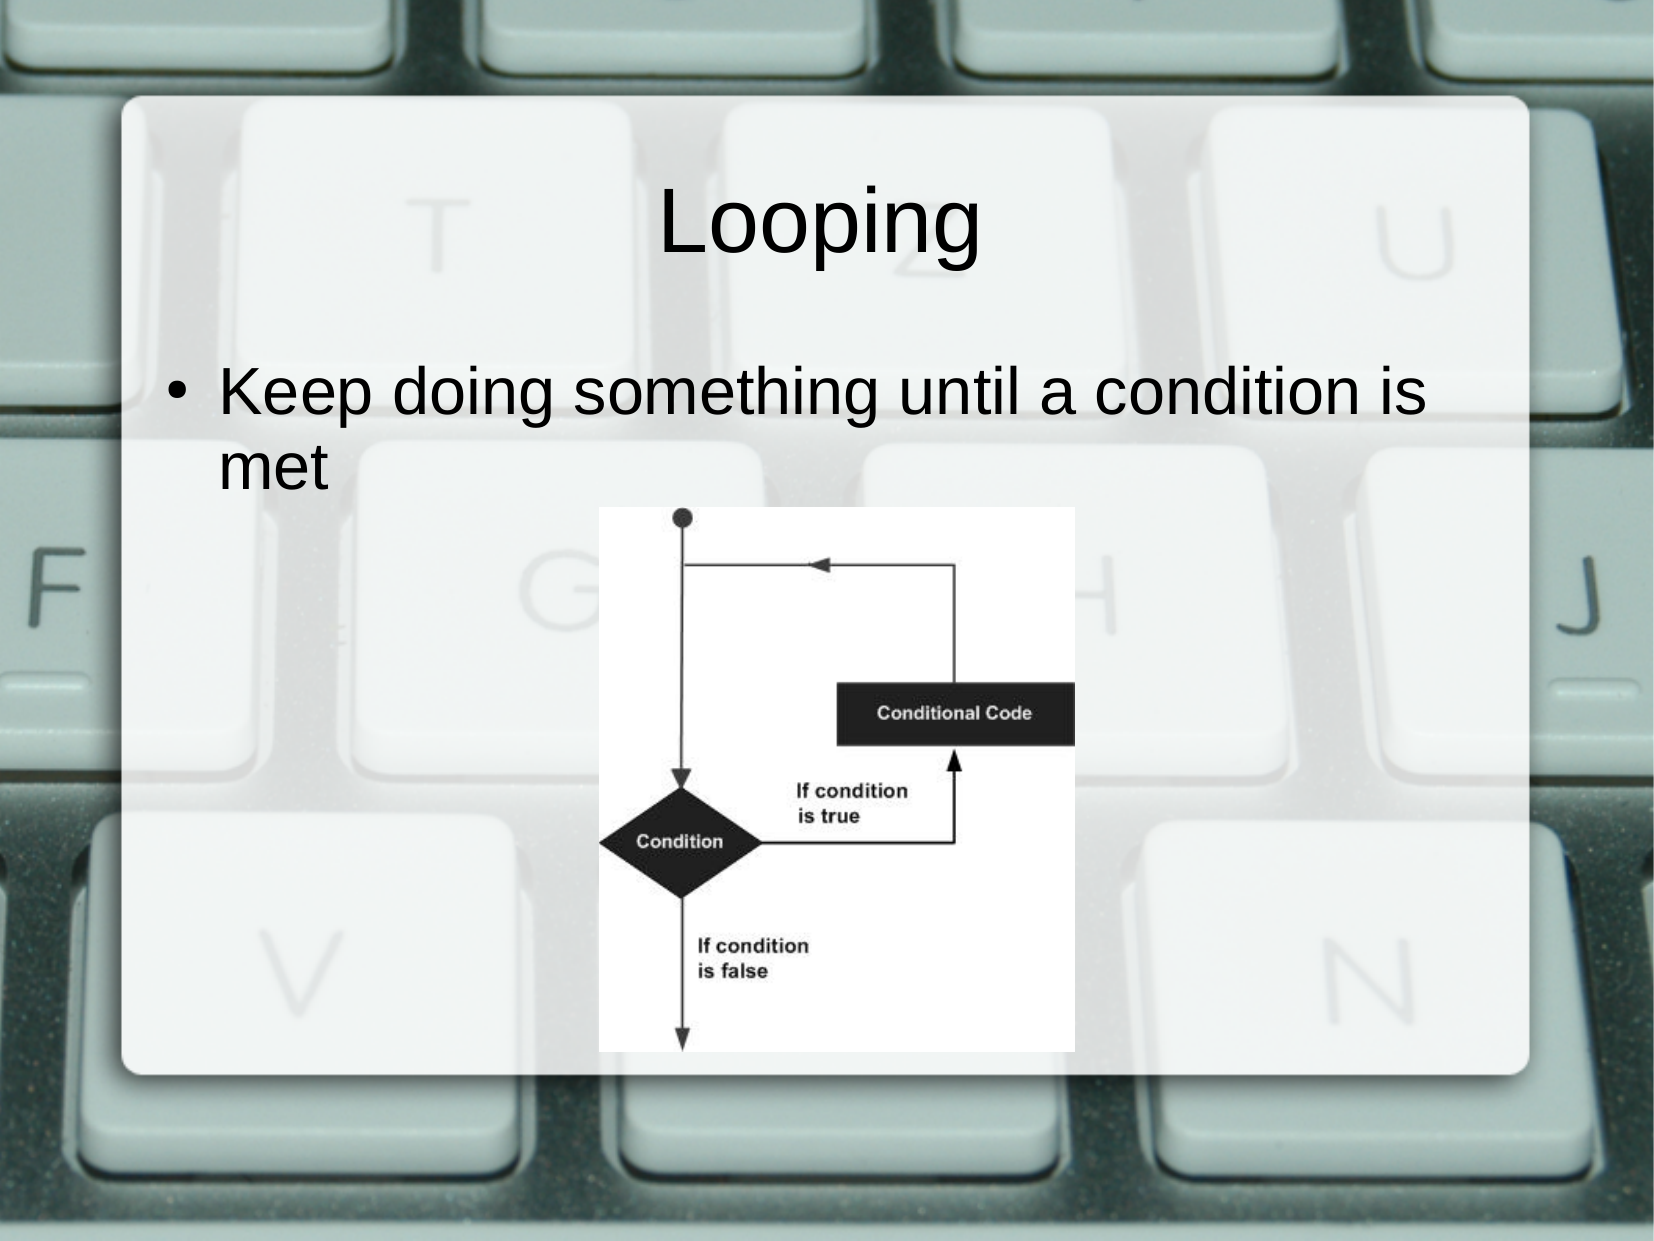

# Looping
Keep doing something until a condition is met